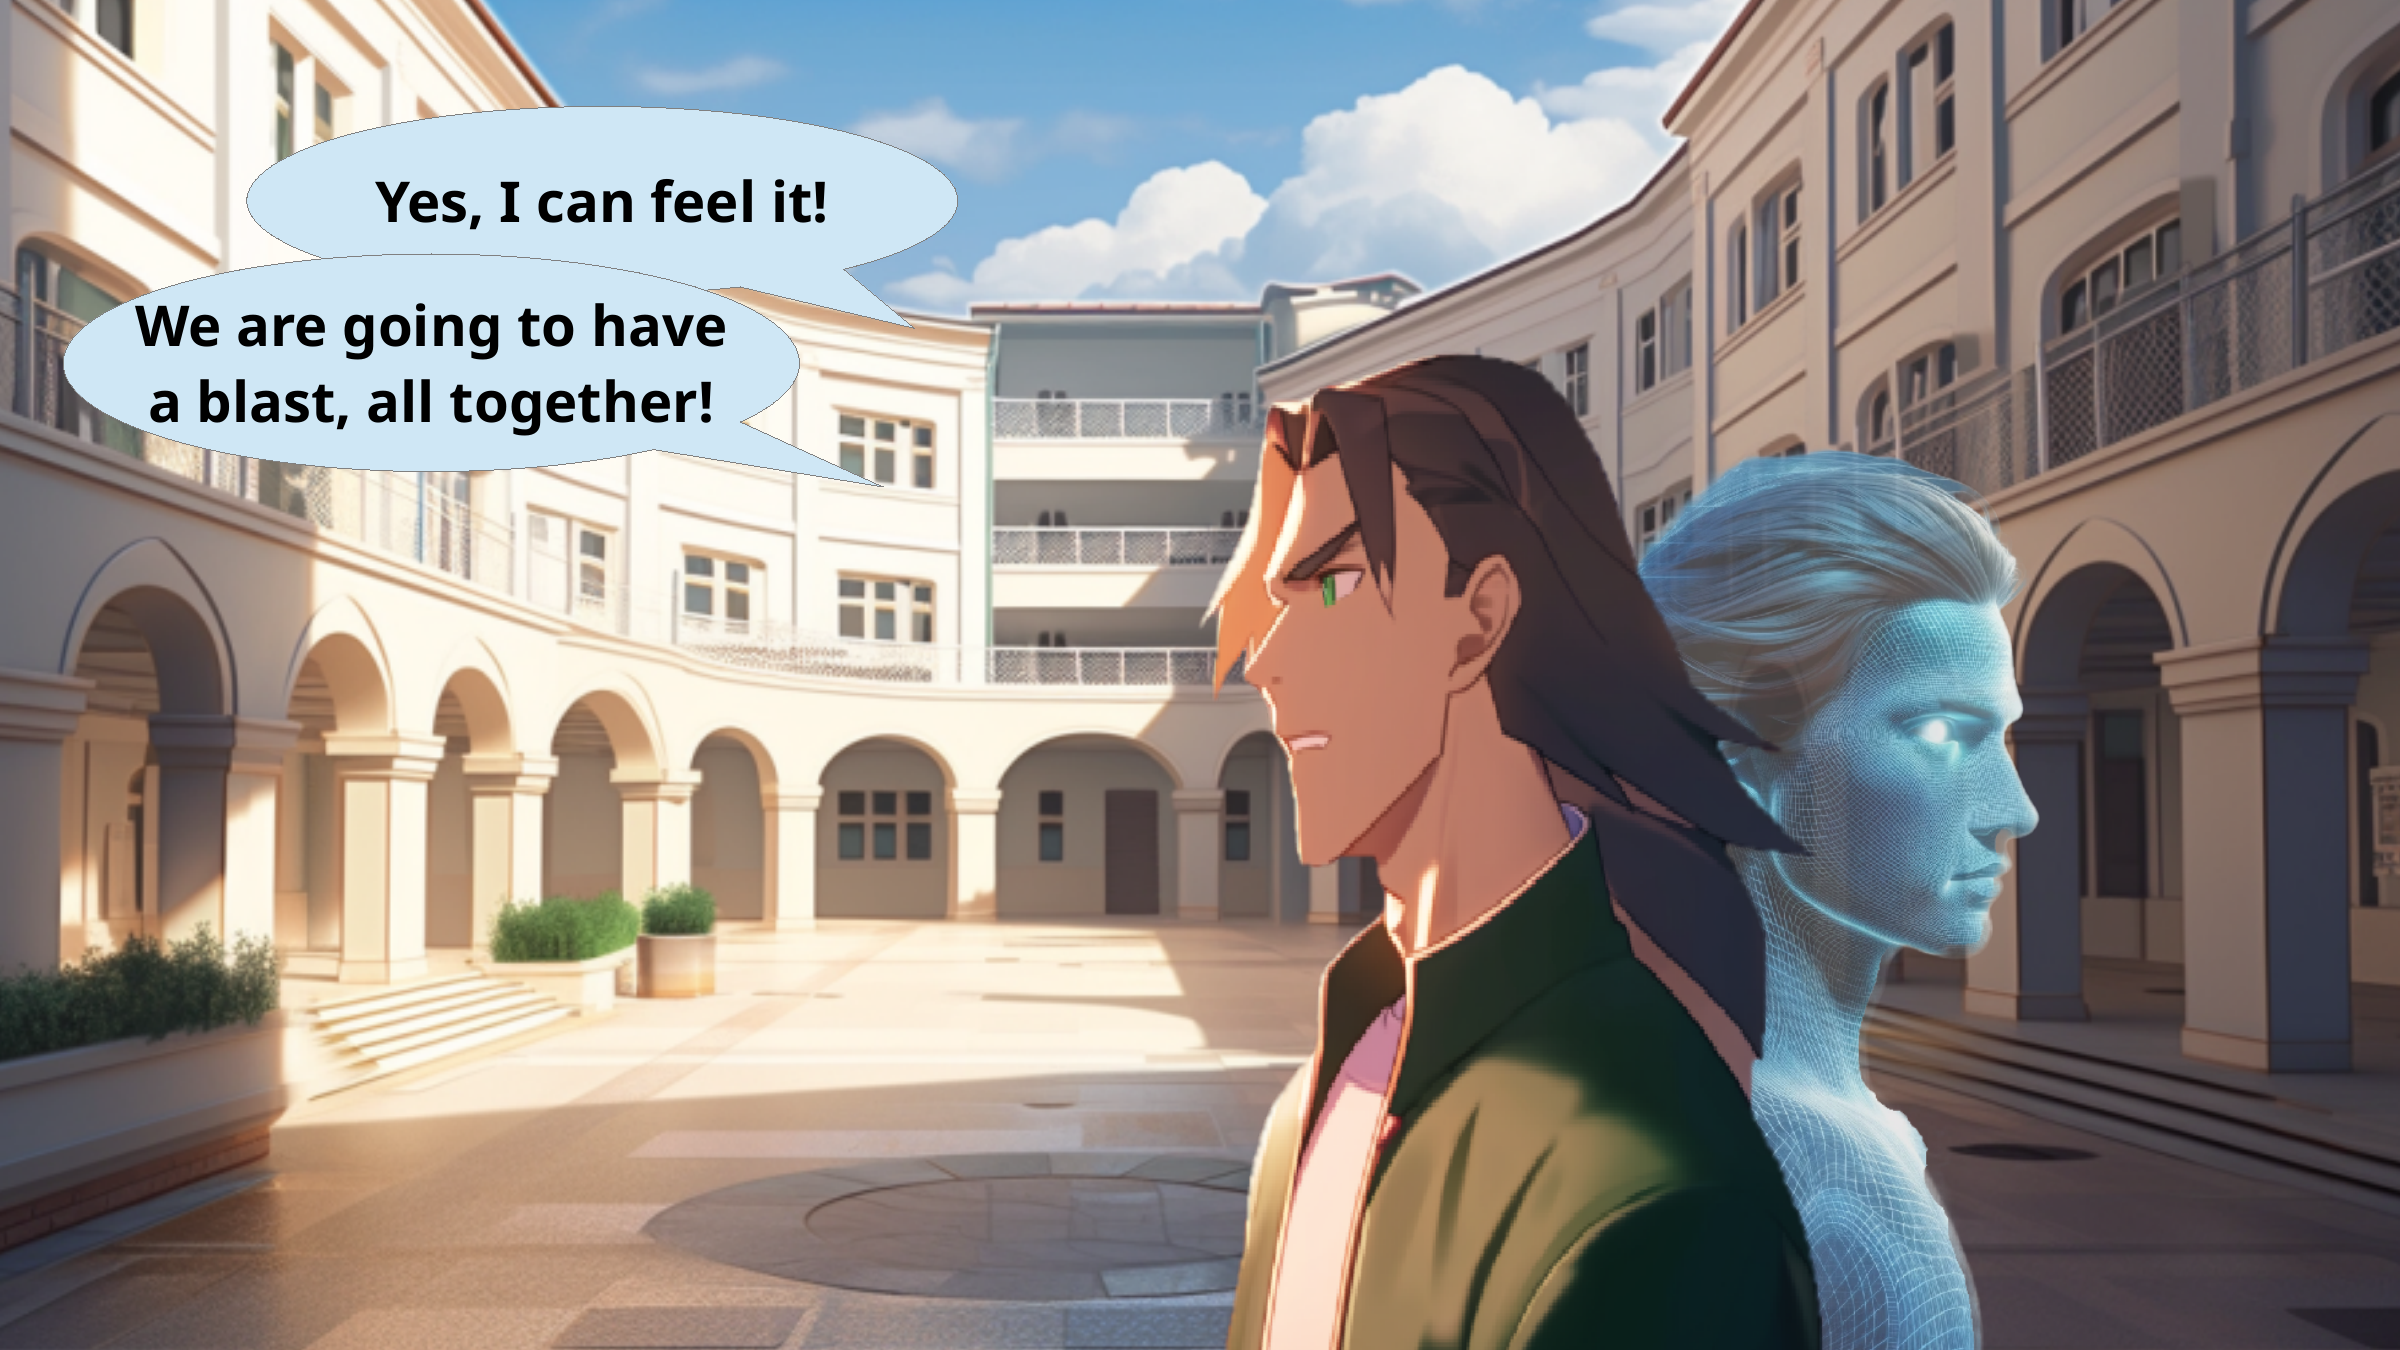

Yes, I can feel it!
We are going to have
a blast, all together!